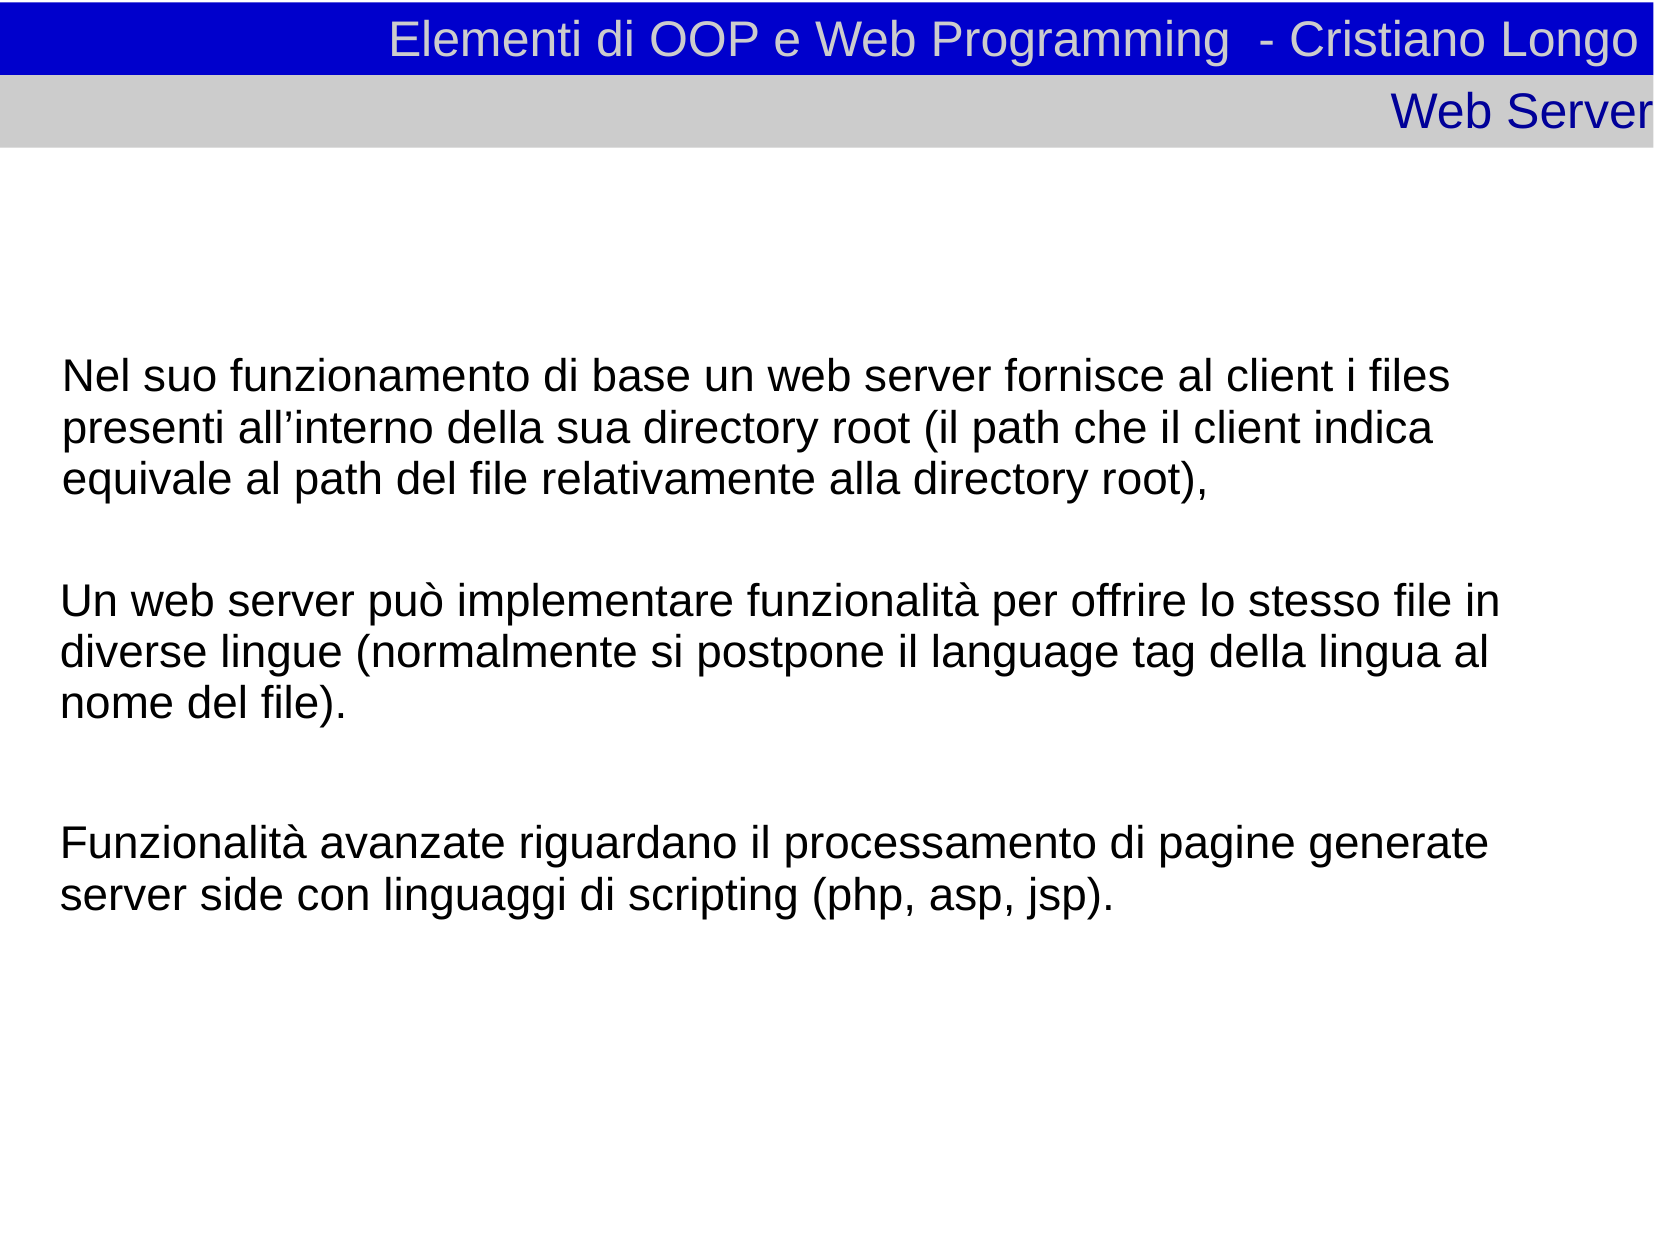

# Elementi di OOP e Web Programming - Cristiano Longo
Web Server
Nel suo funzionamento di base un web server fornisce al client i files presenti all’interno della sua directory root (il path che il client indica equivale al path del file relativamente alla directory root),
Un web server può implementare funzionalità per offrire lo stesso file in diverse lingue (normalmente si postpone il language tag della lingua al nome del file).
Funzionalità avanzate riguardano il processamento di pagine generate server side con linguaggi di scripting (php, asp, jsp).